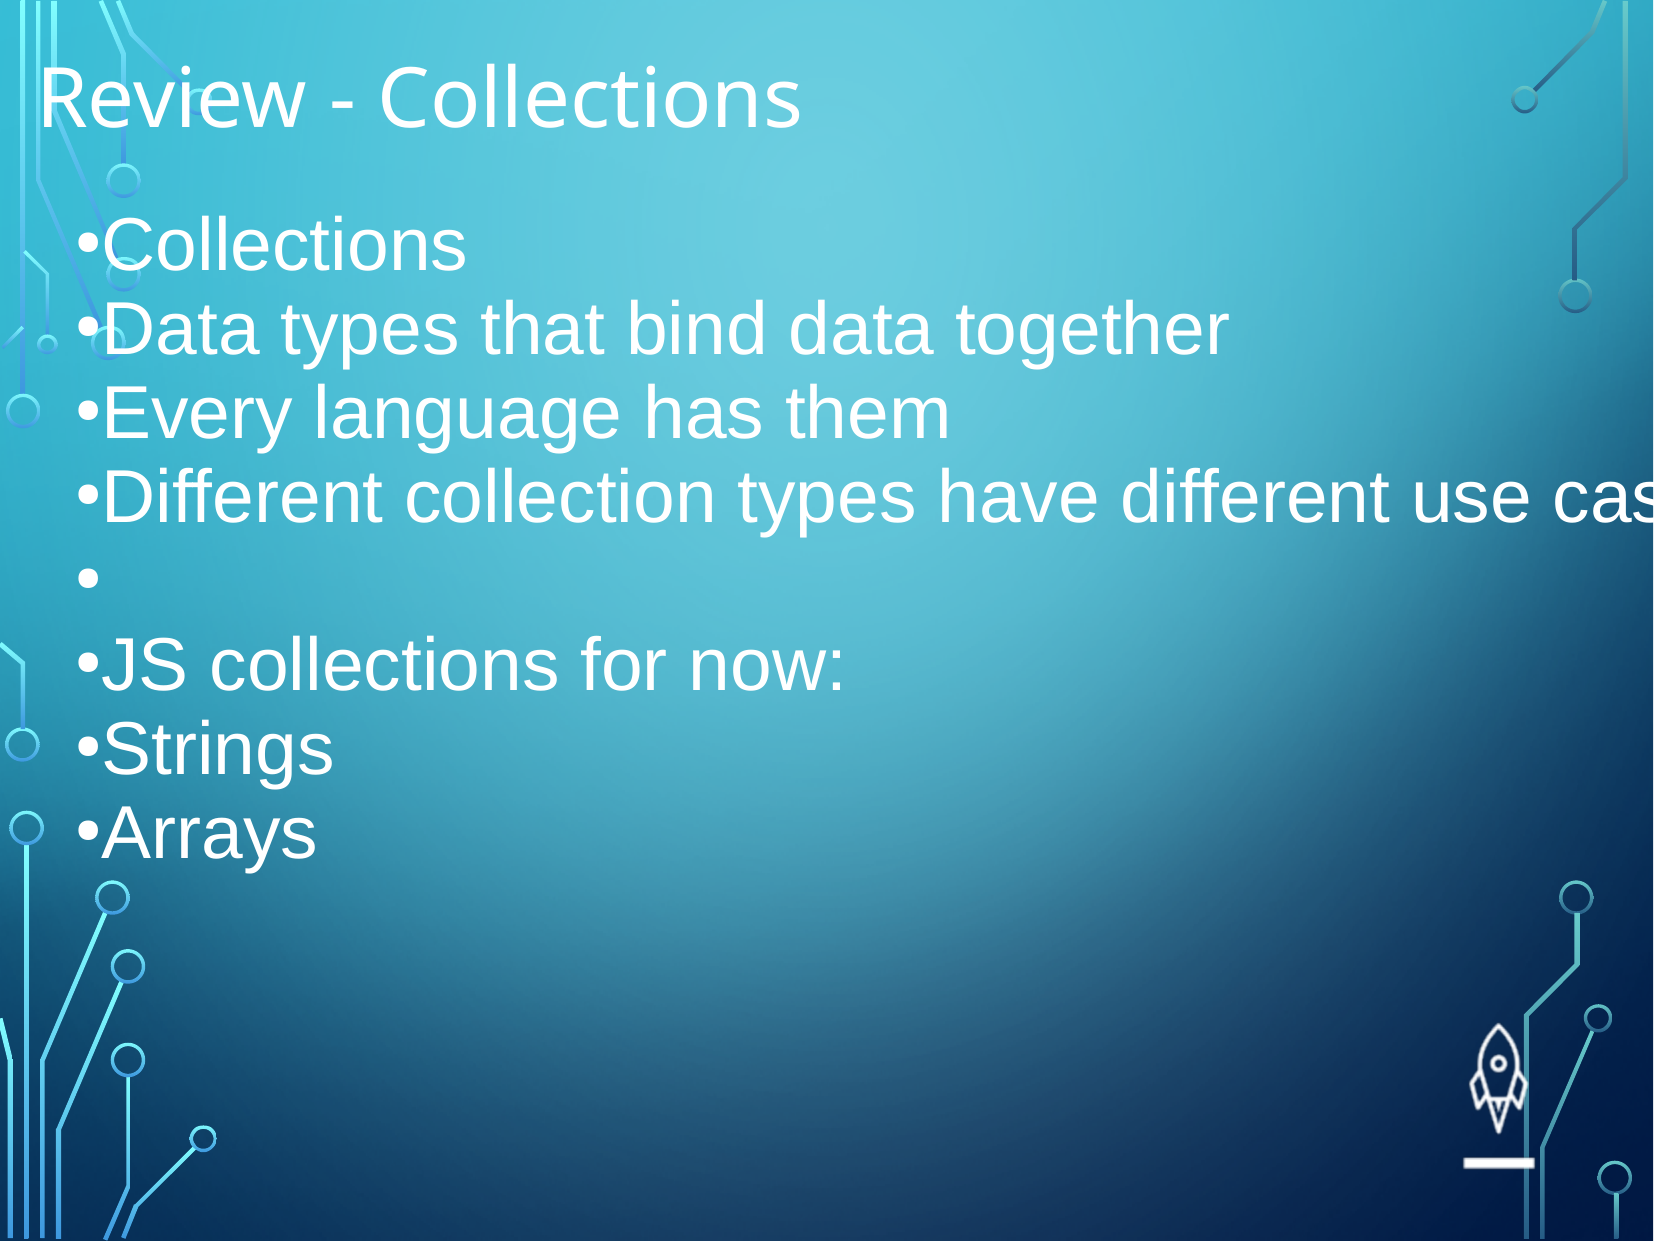

Review - Collections
Collections
Data types that bind data together
Every language has them
Different collection types have different use cases
JS collections for now:
Strings
Arrays